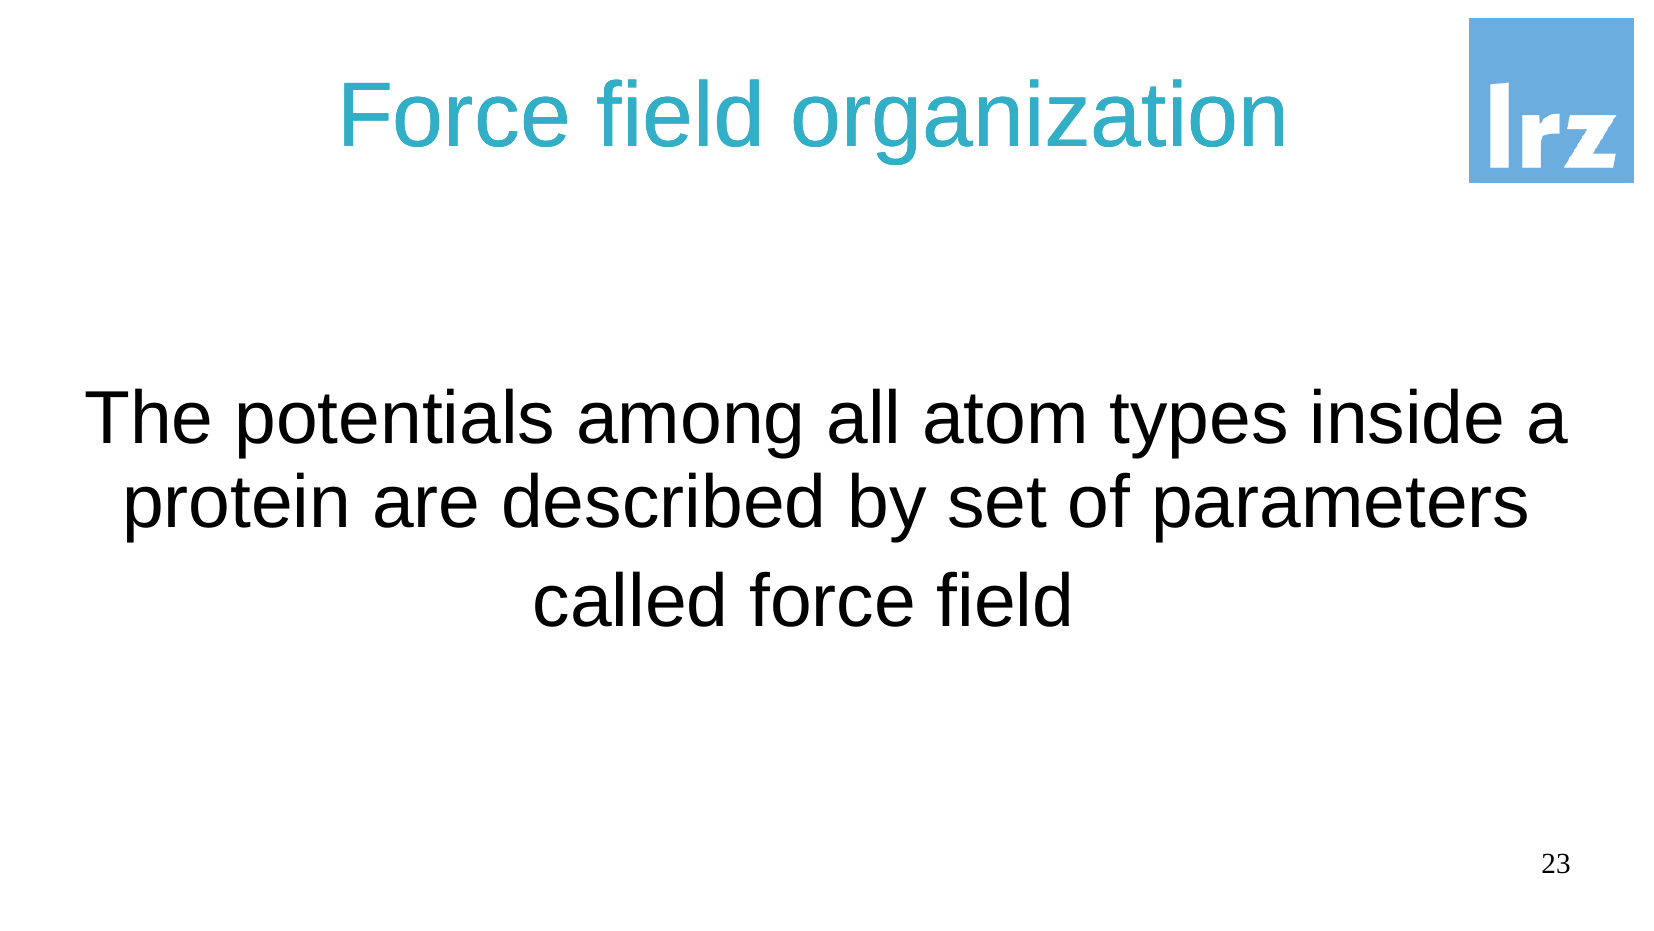

# Force field organization
Force field organization
Force field organization
The potentials among all atom types inside a protein are described by set of parameters called force field
23